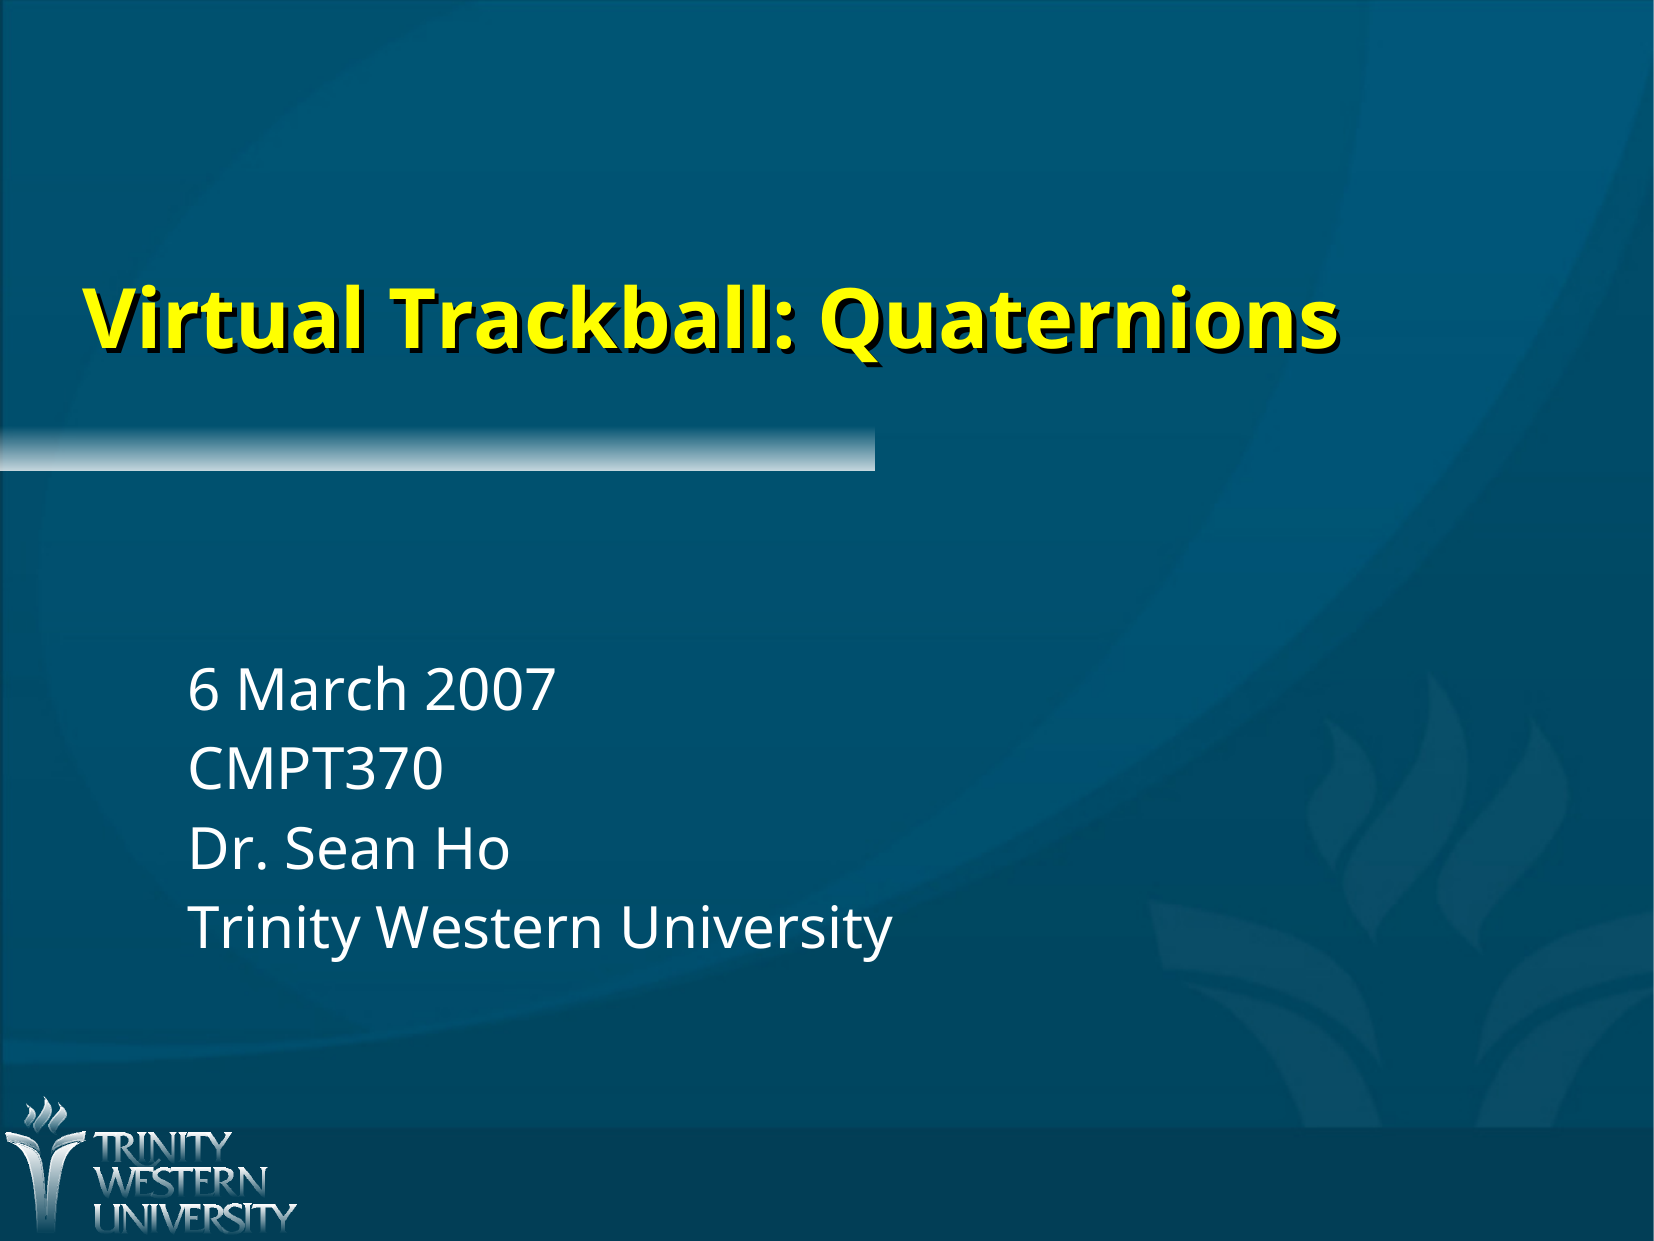

# Virtual Trackball: Quaternions
6 March 2007
CMPT370
Dr. Sean Ho
Trinity Western University